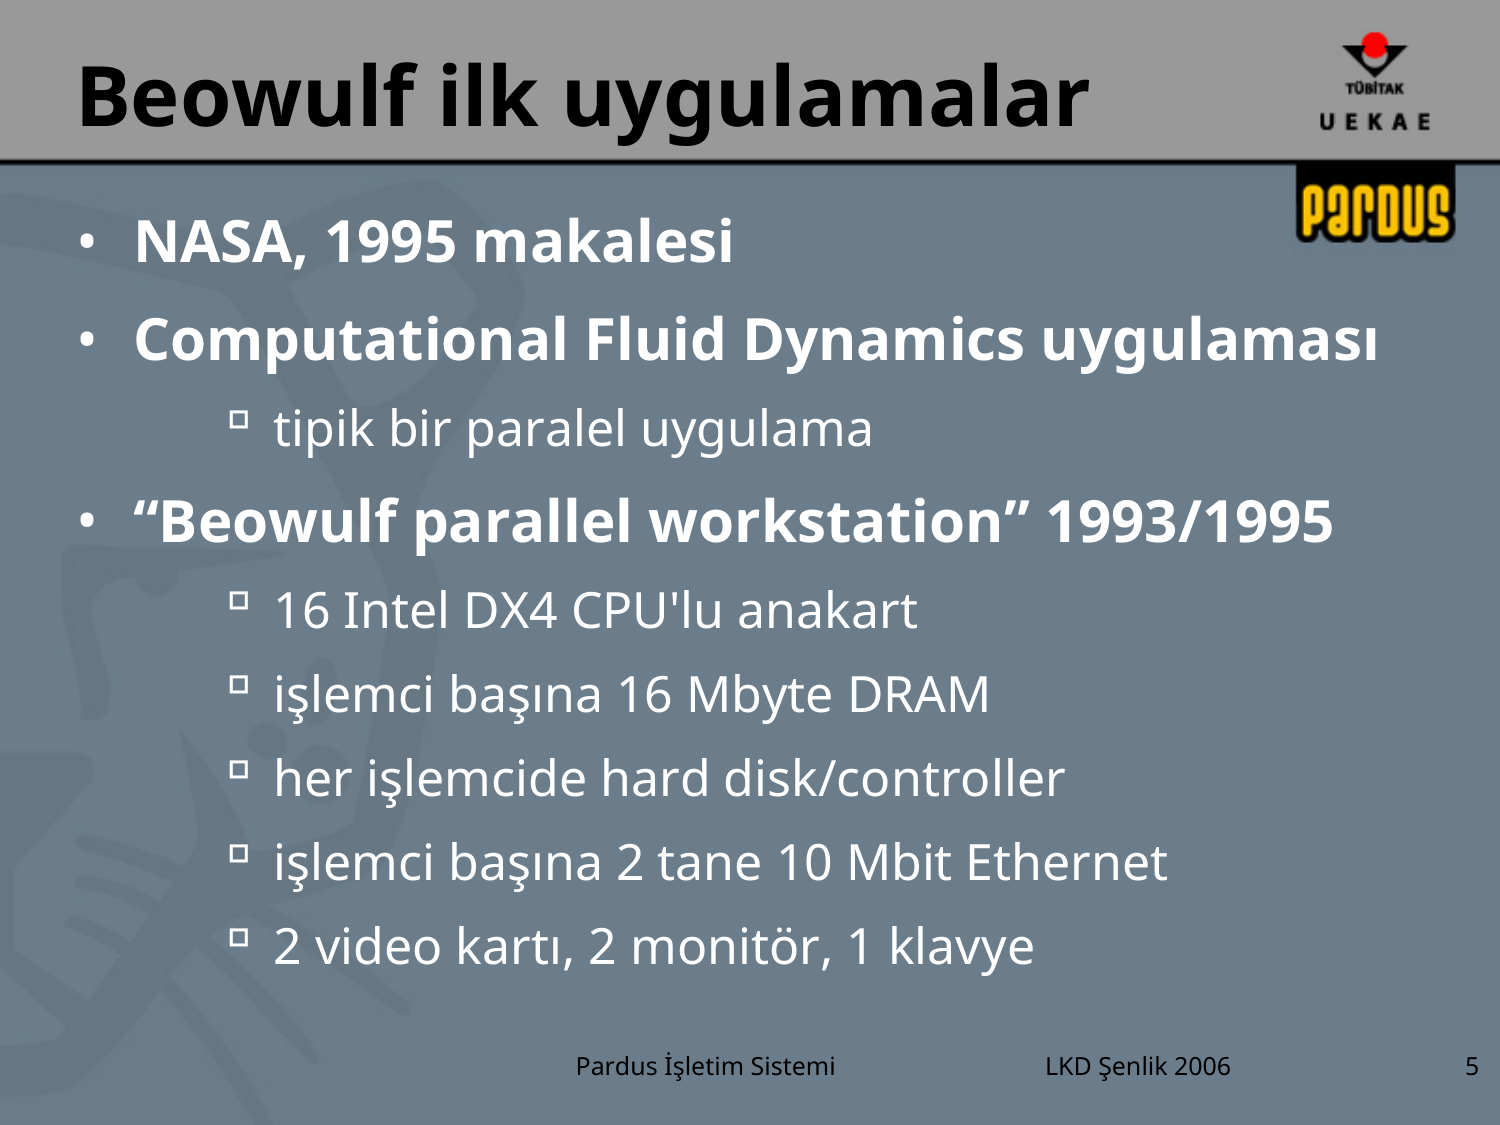

# Beowulf ilk uygulamalar
NASA, 1995 makalesi
Computational Fluid Dynamics uygulaması
tipik bir paralel uygulama
“Beowulf parallel workstation” 1993/1995
16 Intel DX4 CPU'lu anakart
işlemci başına 16 Mbyte DRAM
her işlemcide hard disk/controller
işlemci başına 2 tane 10 Mbit Ethernet
2 video kartı, 2 monitör, 1 klavye